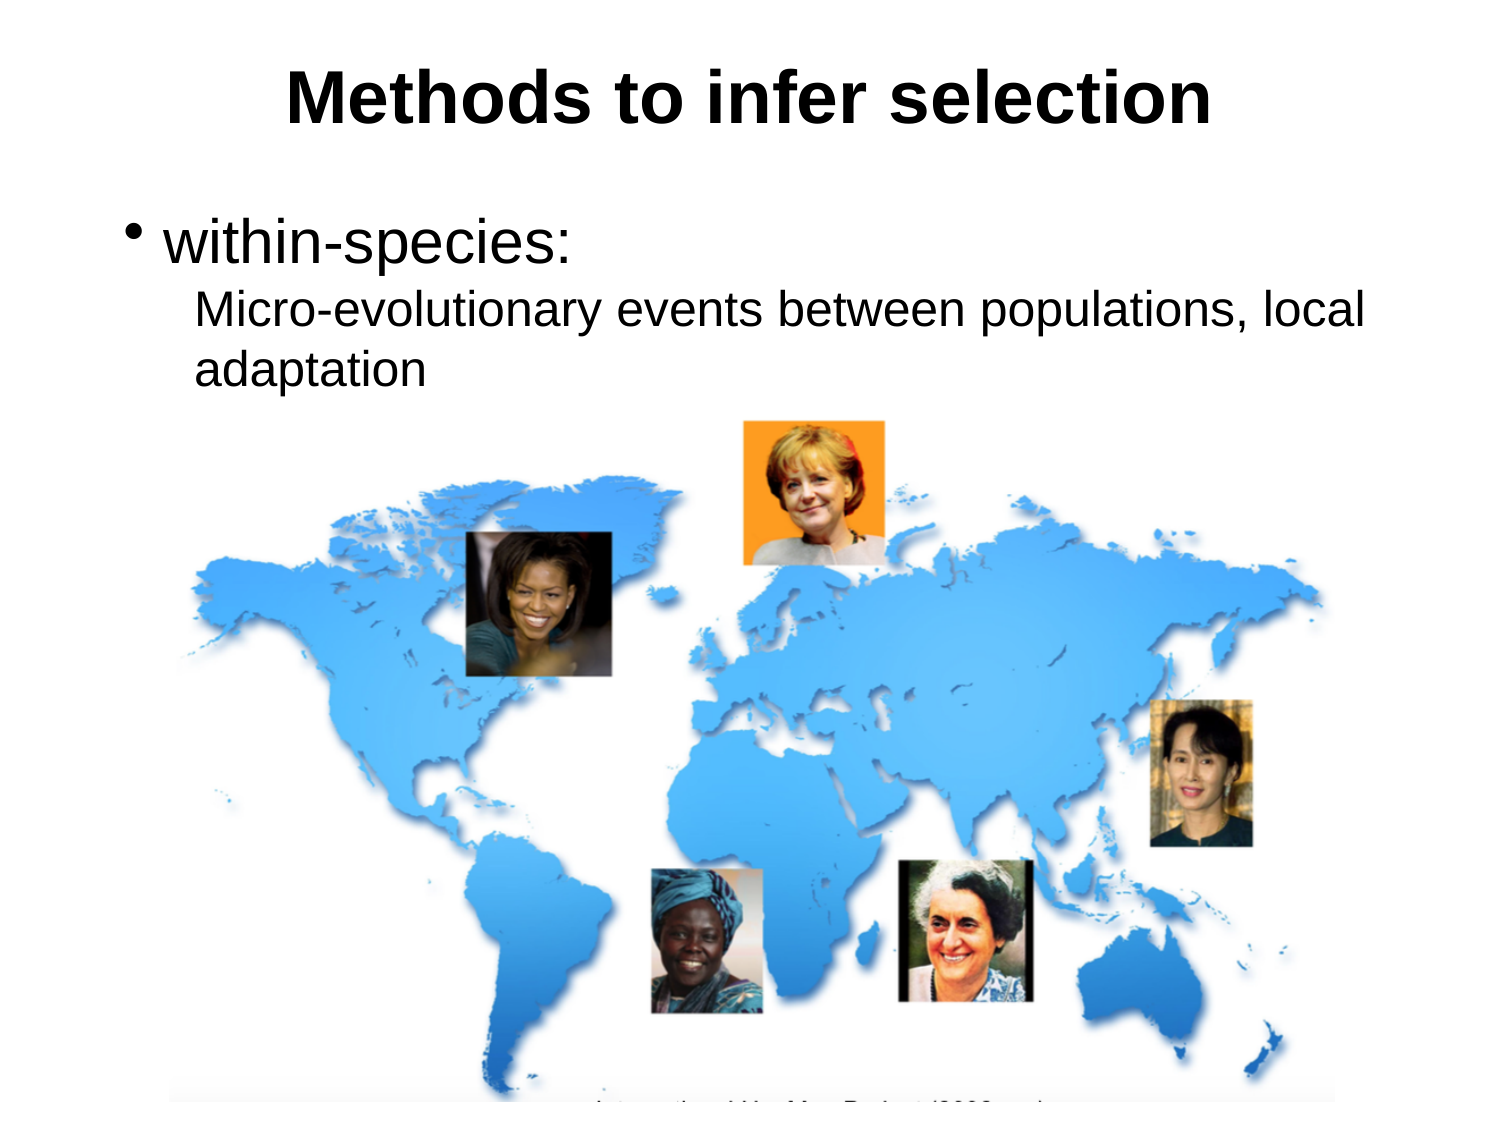

# Methods to infer selection
 within-species:
Micro-evolutionary events between populations, local adaptation